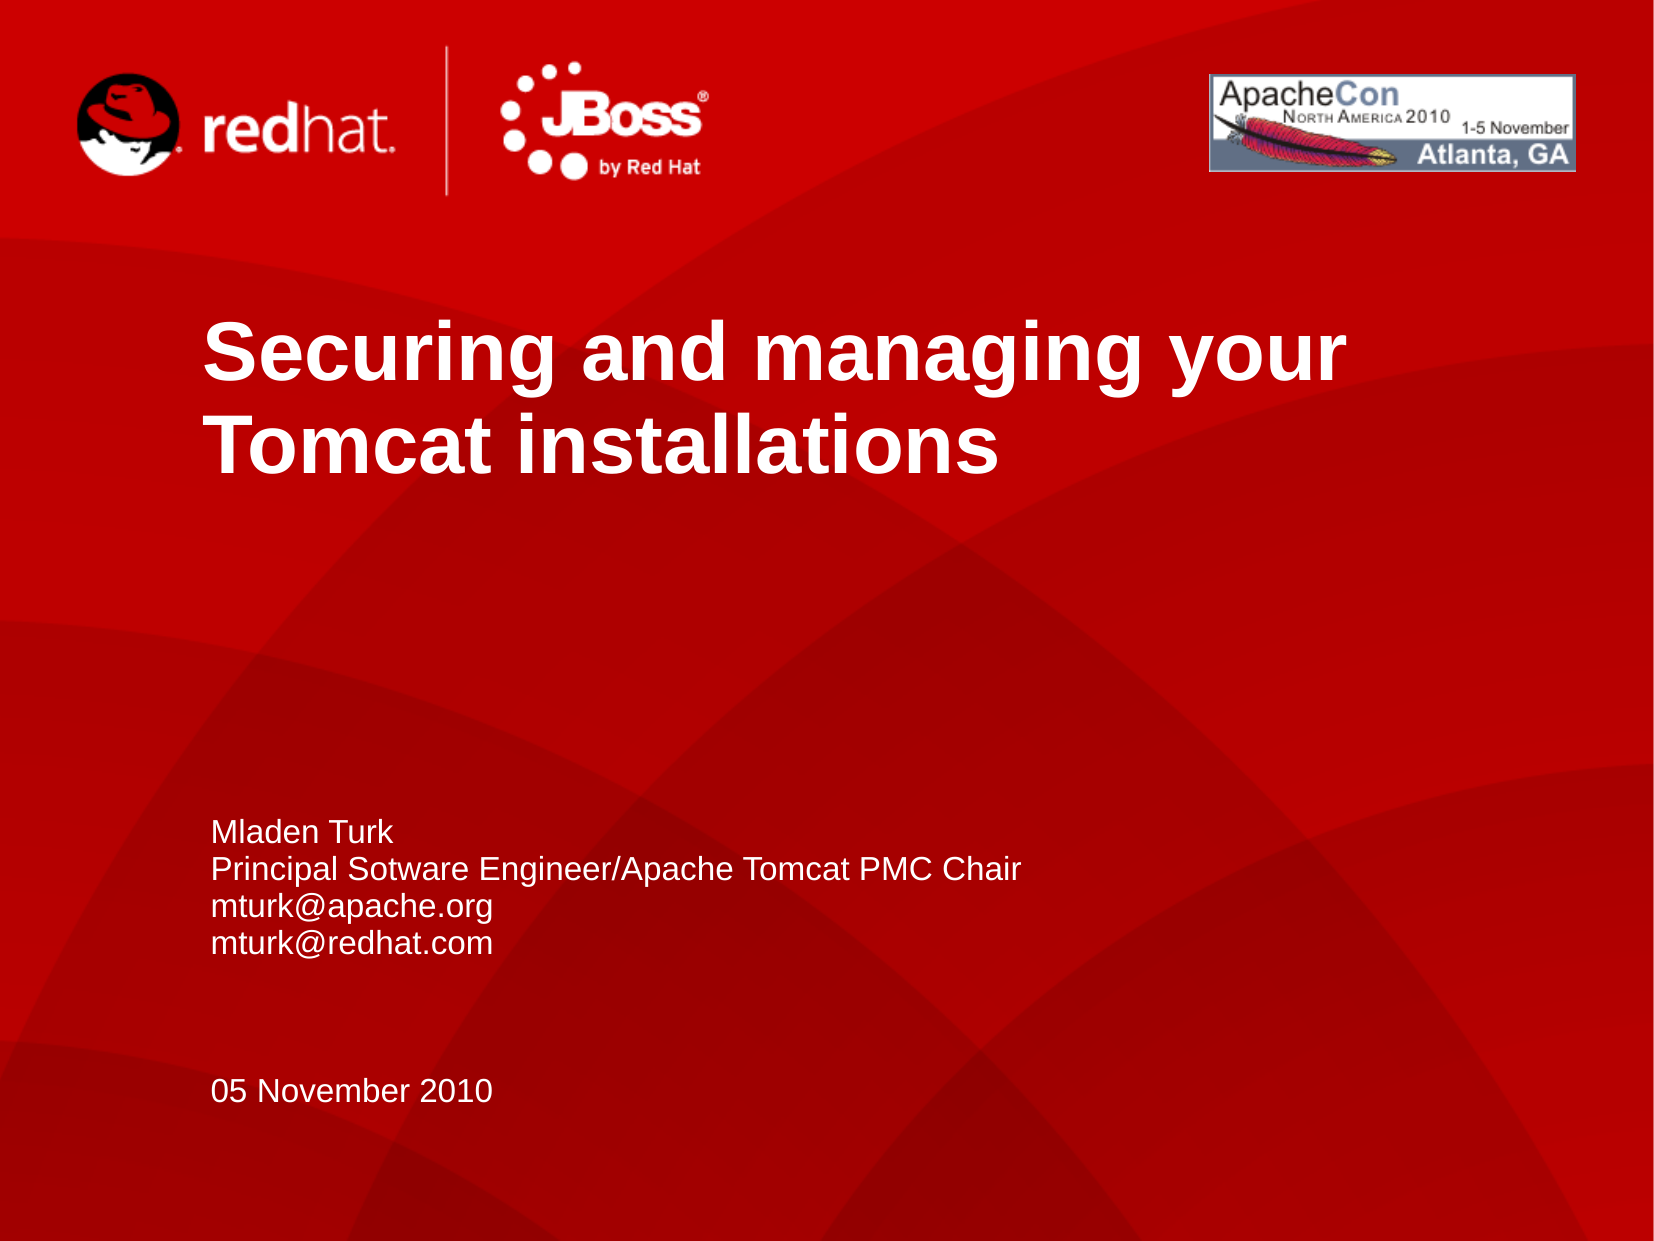

TITLE SLIDE: HEADLINE
Securing and managing your Tomcat installations
Presenter name
Title, Red Hat
Date
Mladen Turk
Principal Sotware Engineer/Apache Tomcat PMC Chair
mturk@apache.org
mturk@redhat.com
05 November 2010